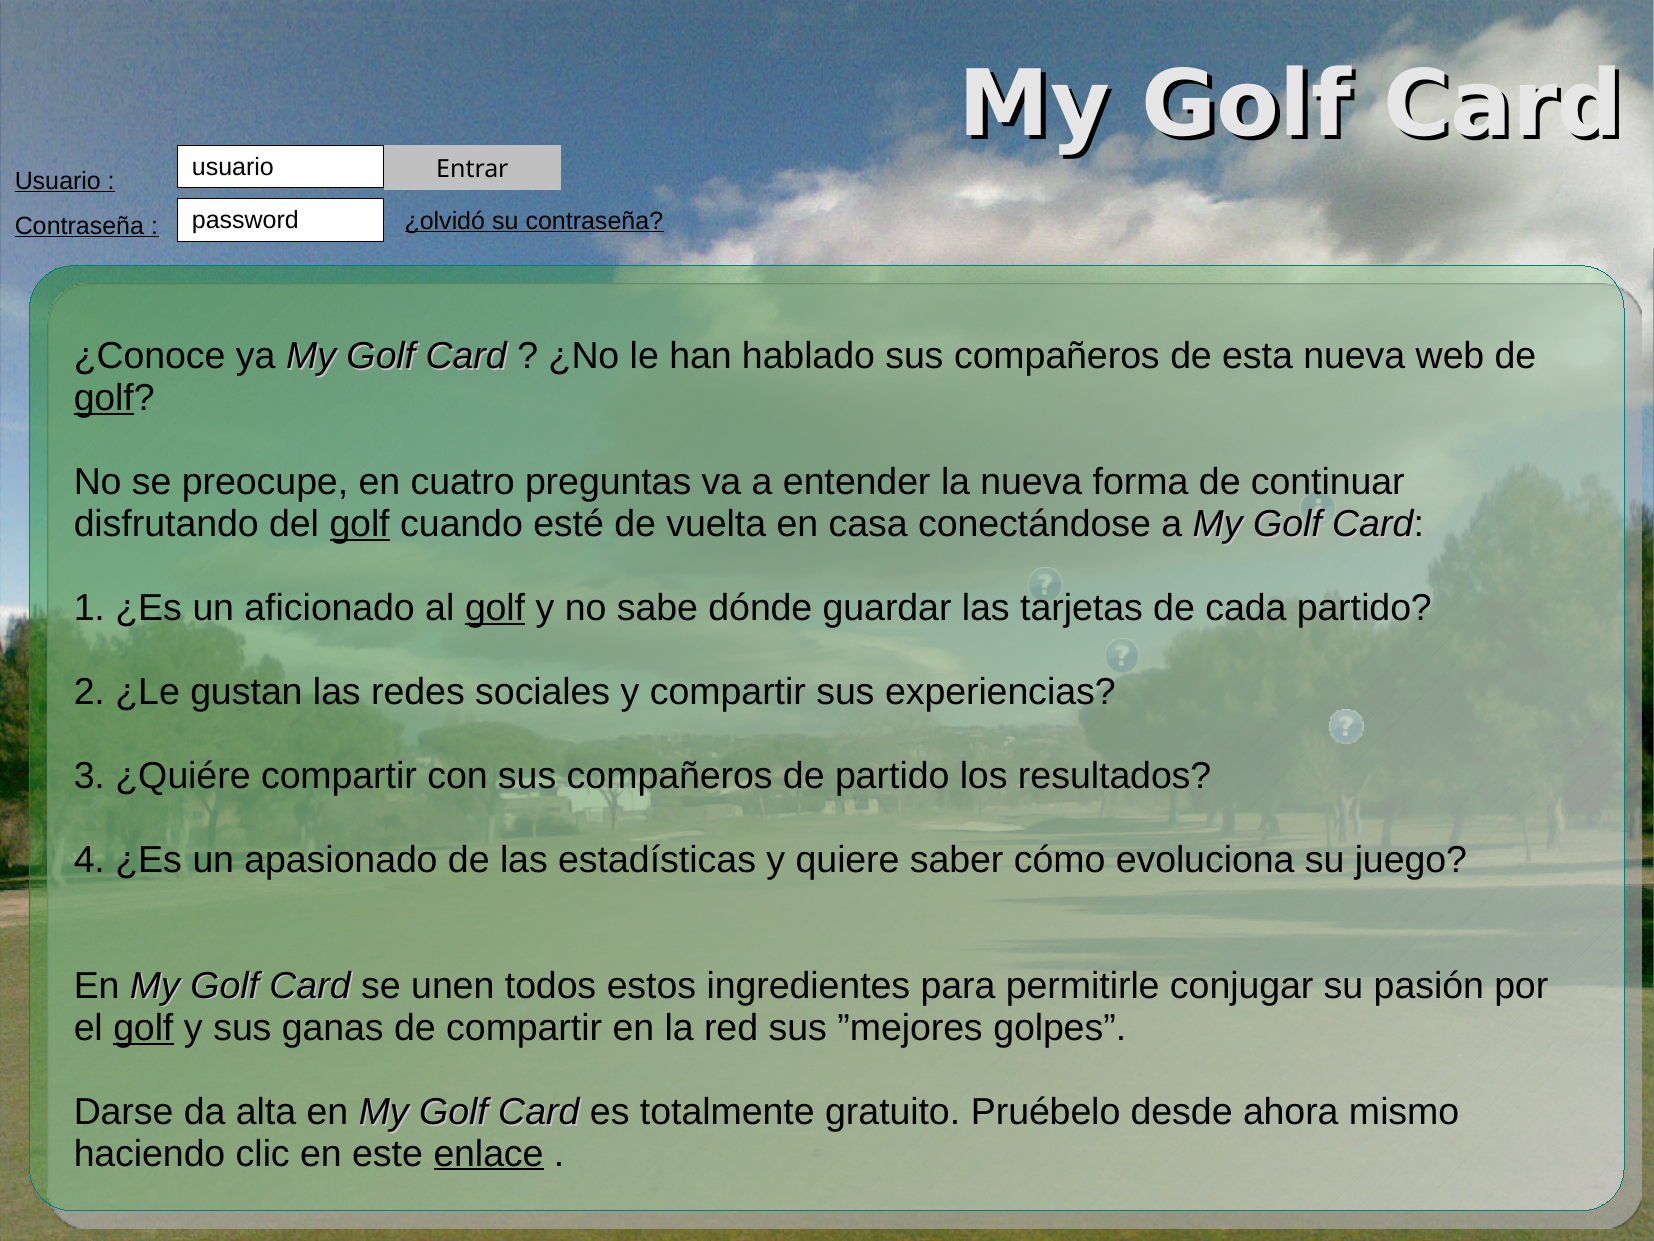

# My Golf Card
usuario
Usuario :
password
¿olvidó su contraseña?
Contraseña :
¿Conoce ya My Golf Card ? ¿No le han hablado sus compañeros de esta nueva web de golf?
No se preocupe, en cuatro preguntas va a entender la nueva forma de continuar disfrutando del golf cuando esté de vuelta en casa conectándose a My Golf Card:
1. ¿Es un aficionado al golf y no sabe dónde guardar las tarjetas de cada partido?
2. ¿Le gustan las redes sociales y compartir sus experiencias?
3. ¿Quiére compartir con sus compañeros de partido los resultados?
4. ¿Es un apasionado de las estadísticas y quiere saber cómo evoluciona su juego?
En My Golf Card se unen todos estos ingredientes para permitirle conjugar su pasión por el golf y sus ganas de compartir en la red sus ”mejores golpes”.
Darse da alta en My Golf Card es totalmente gratuito. Pruébelo desde ahora mismo haciendo clic en este enlace .